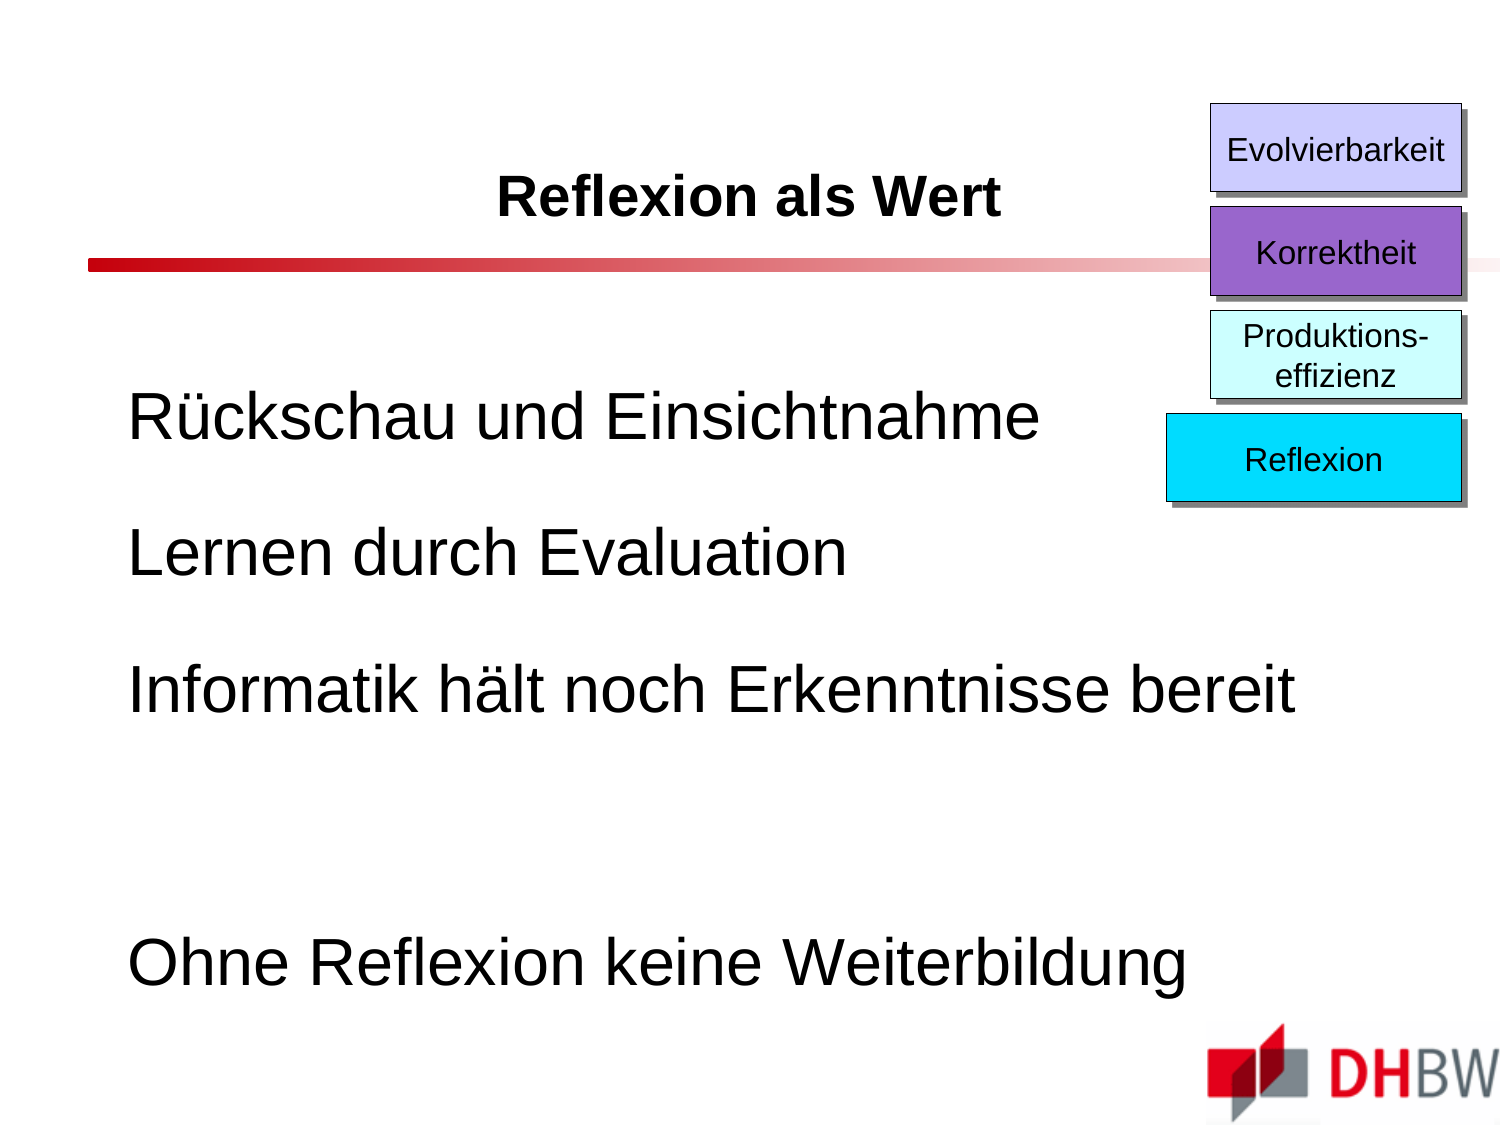

# Reflexion als Wert
Evolvierbarkeit
Korrektheit
Produktions-
effizienz
Rückschau und Einsichtnahme
Lernen durch Evaluation
Informatik hält noch Erkenntnisse bereit
Ohne Reflexion keine Weiterbildung
Reflexion